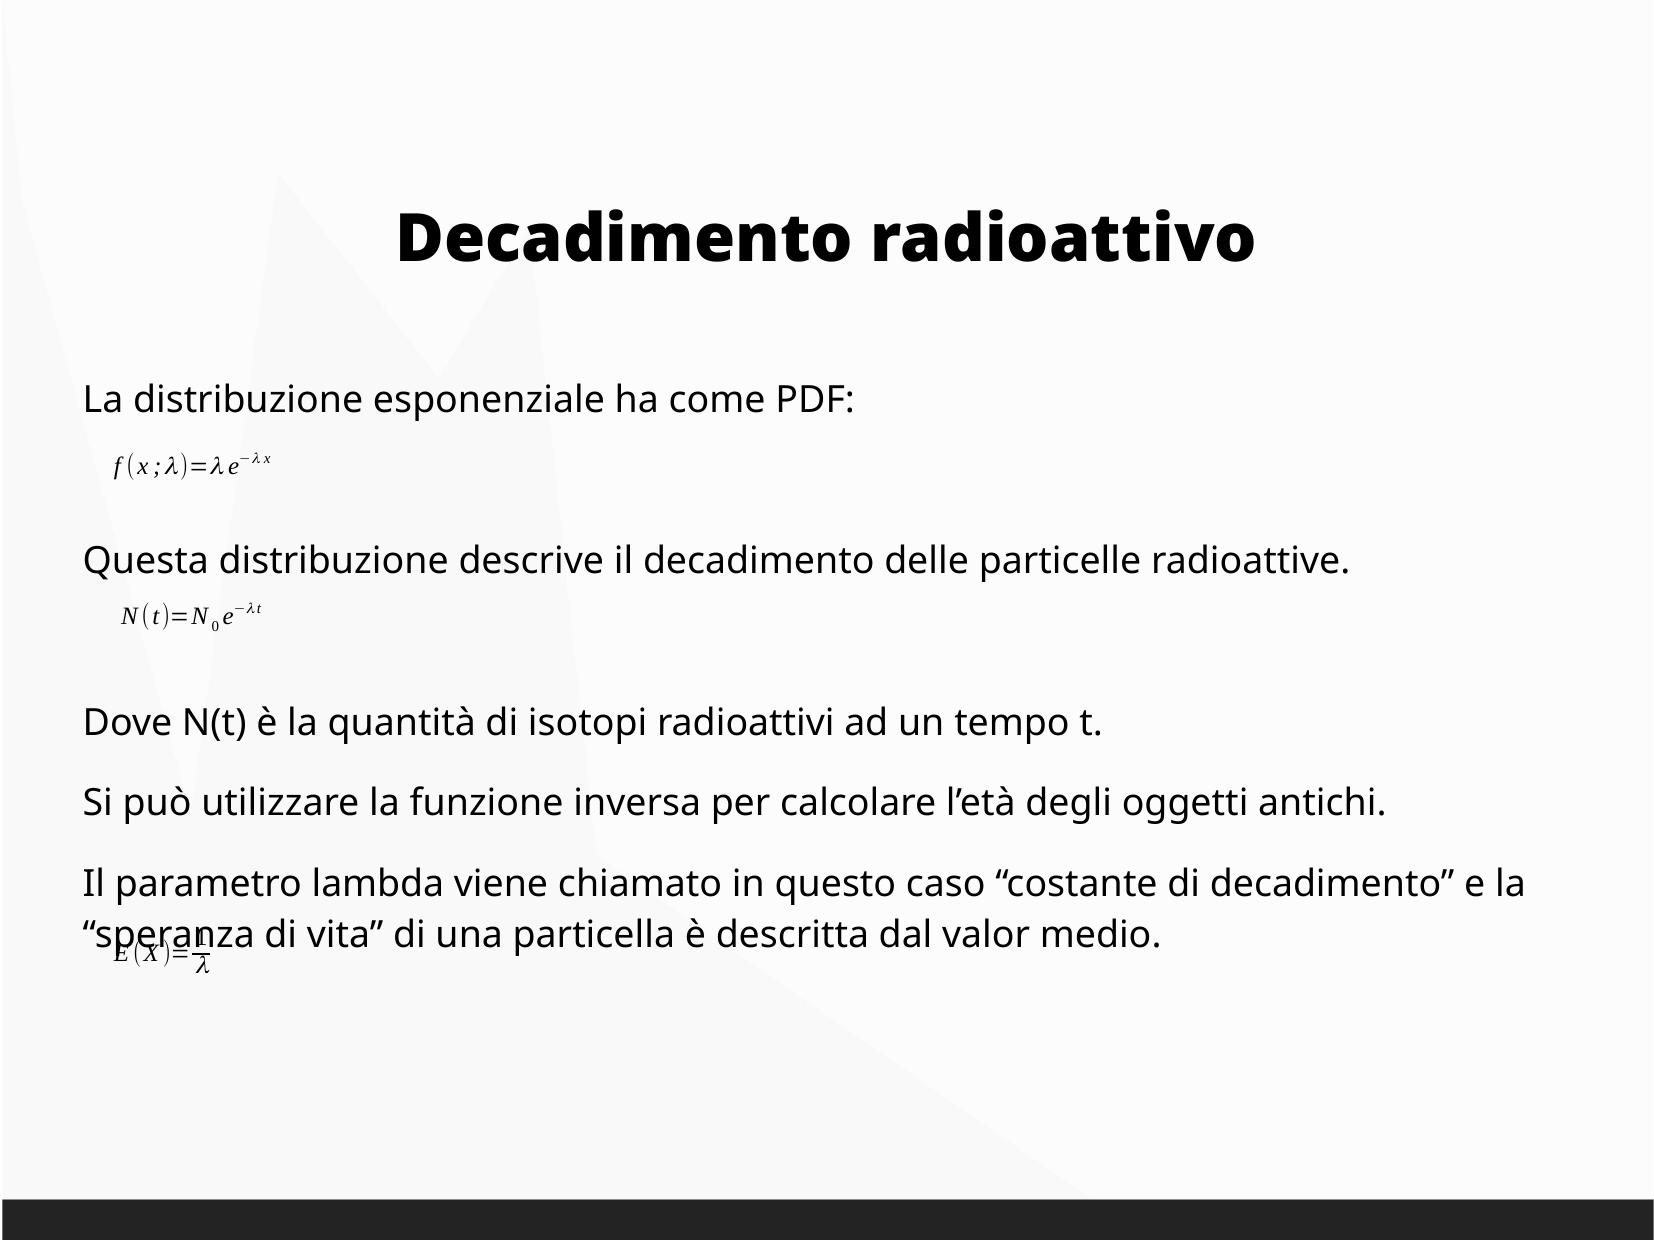

# Decadimento radioattivo
La distribuzione esponenziale ha come PDF:
Questa distribuzione descrive il decadimento delle particelle radioattive.
Dove N(t) è la quantità di isotopi radioattivi ad un tempo t.
Si può utilizzare la funzione inversa per calcolare l’età degli oggetti antichi.
Il parametro lambda viene chiamato in questo caso “costante di decadimento” e la “speranza di vita” di una particella è descritta dal valor medio.